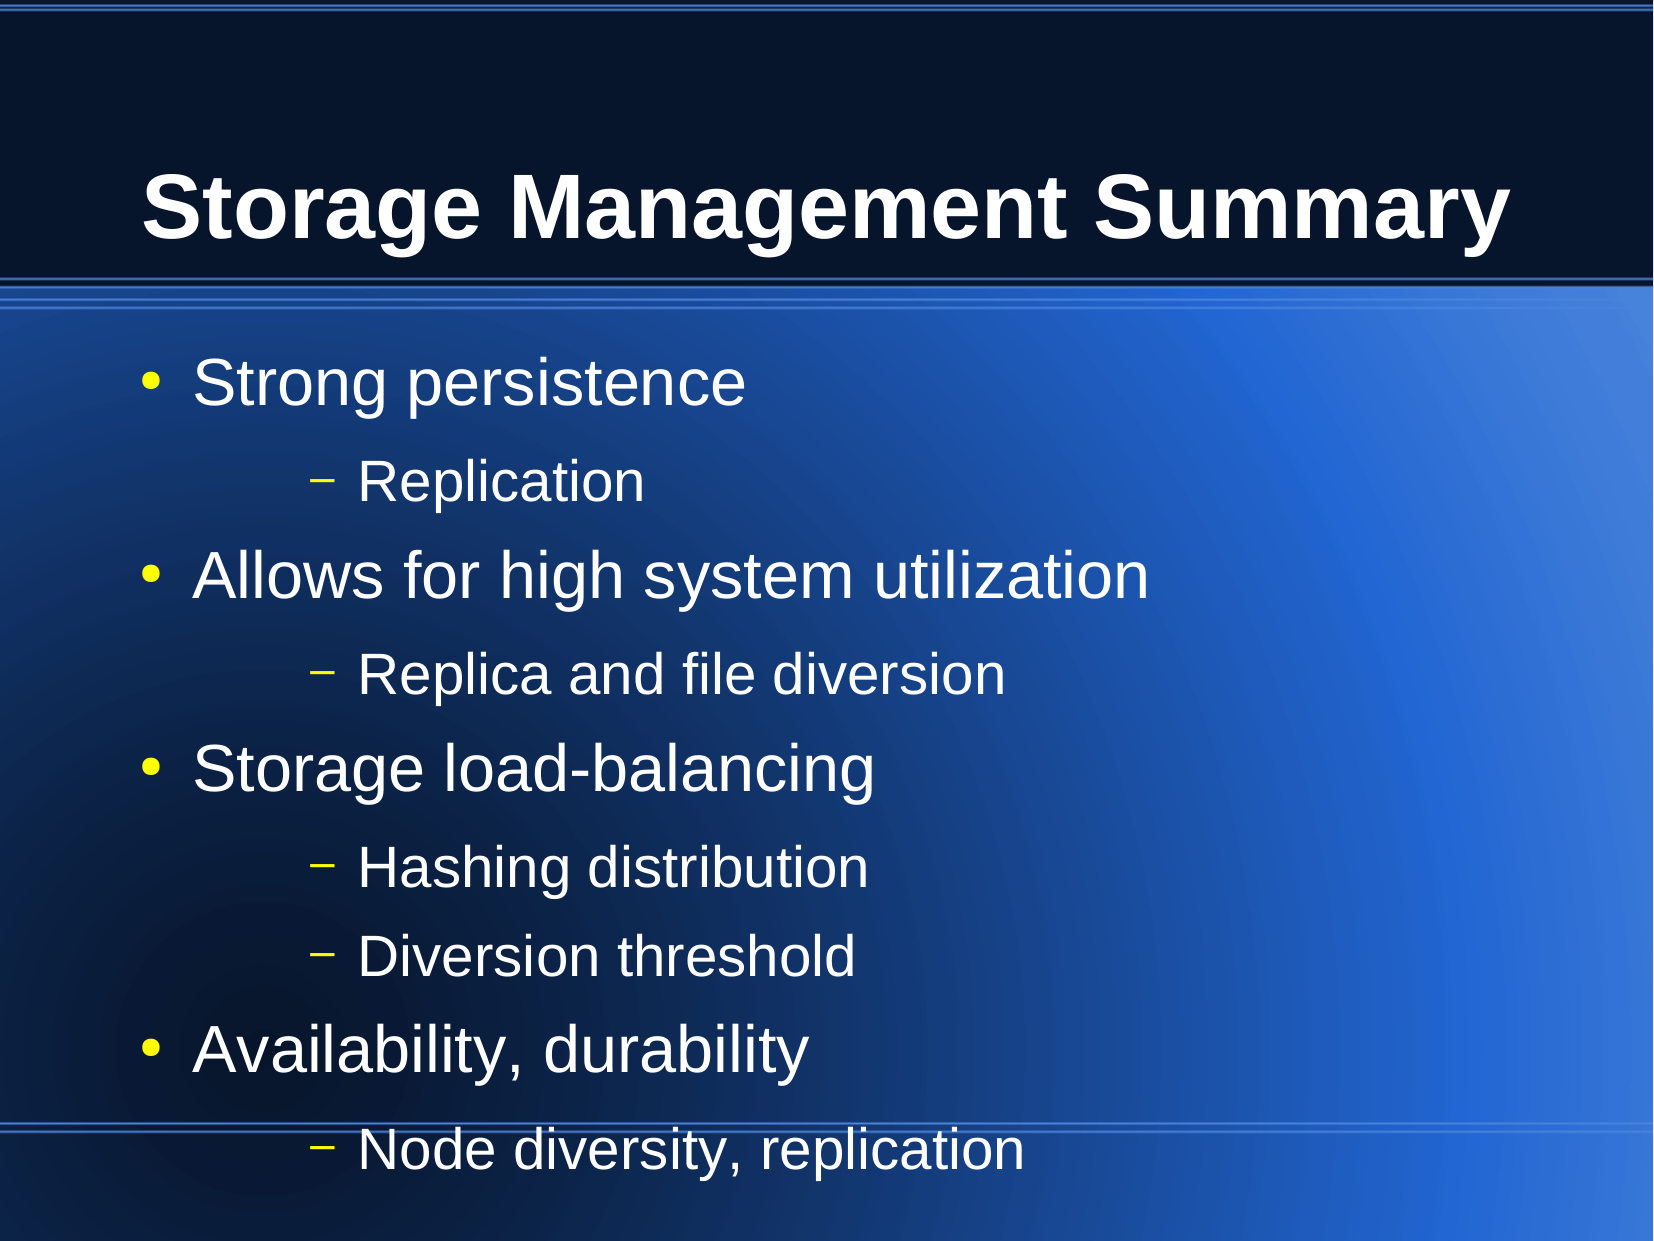

# Storage Management Summary
Strong persistence
Replication
Allows for high system utilization
Replica and file diversion
Storage load-balancing
Hashing distribution
Diversion threshold
Availability, durability
Node diversity, replication